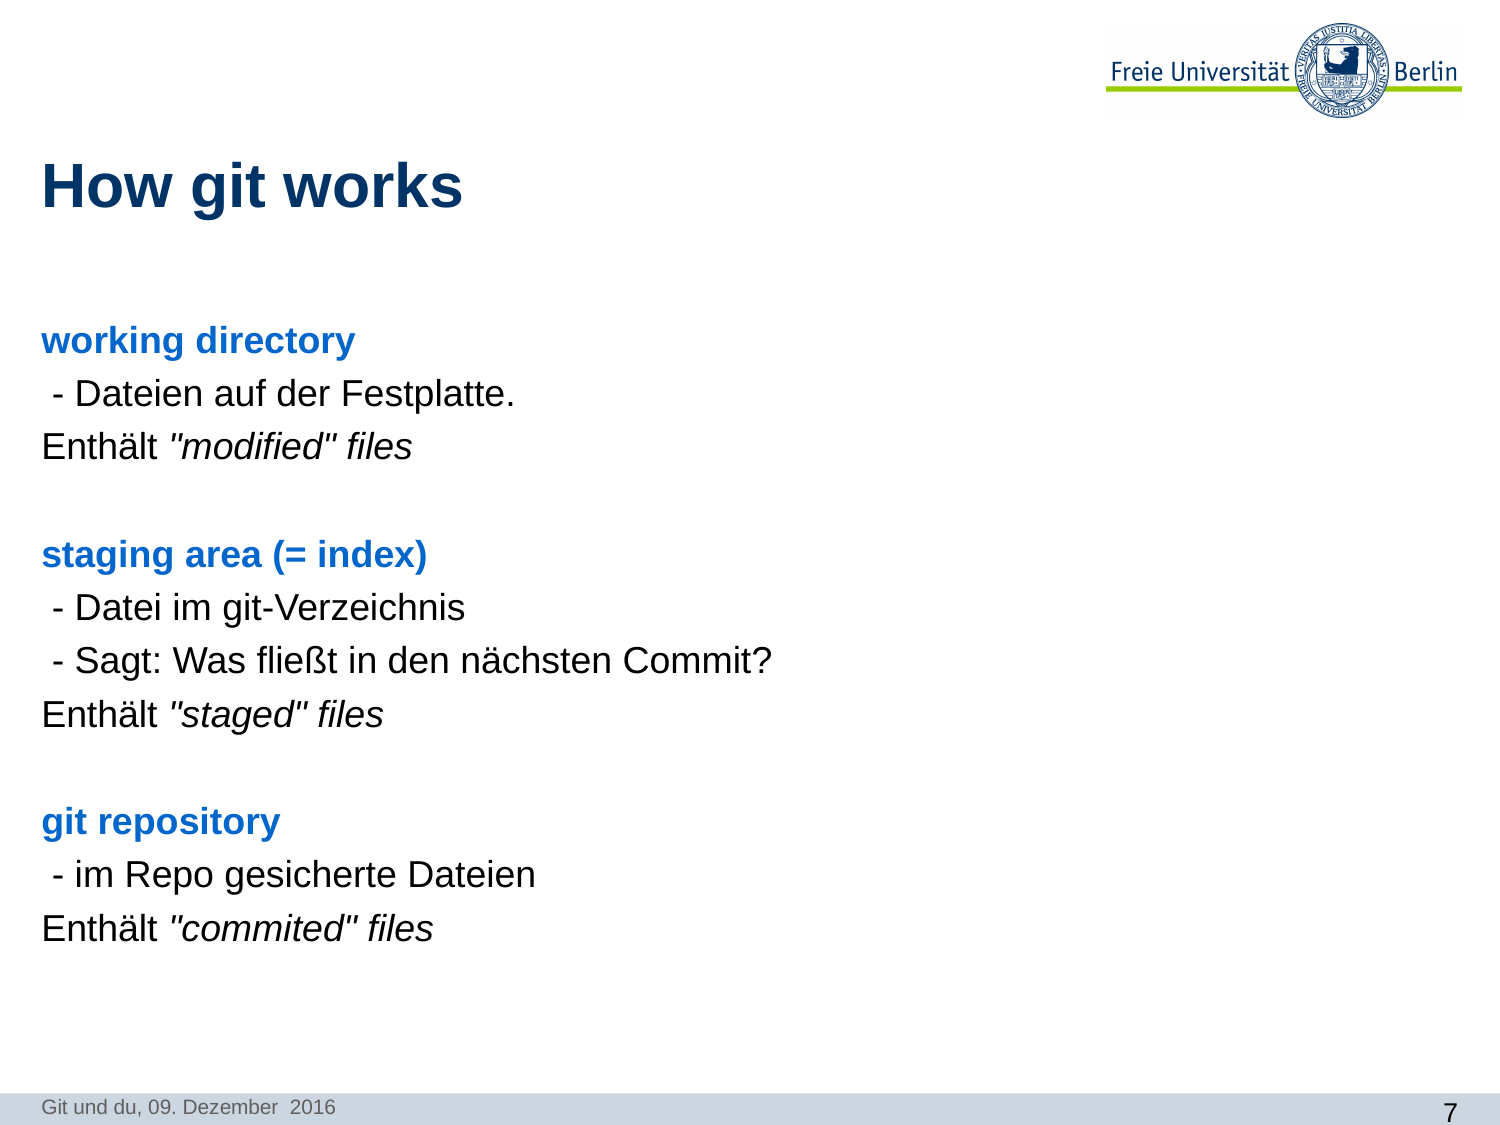

# How git works
working directory
 - Dateien auf der Festplatte.
Enthält "modified" files
staging area (= index)
 - Datei im git-Verzeichnis
 - Sagt: Was fließt in den nächsten Commit?
Enthält "staged" files
git repository
 - im Repo gesicherte Dateien
Enthält "commited" files